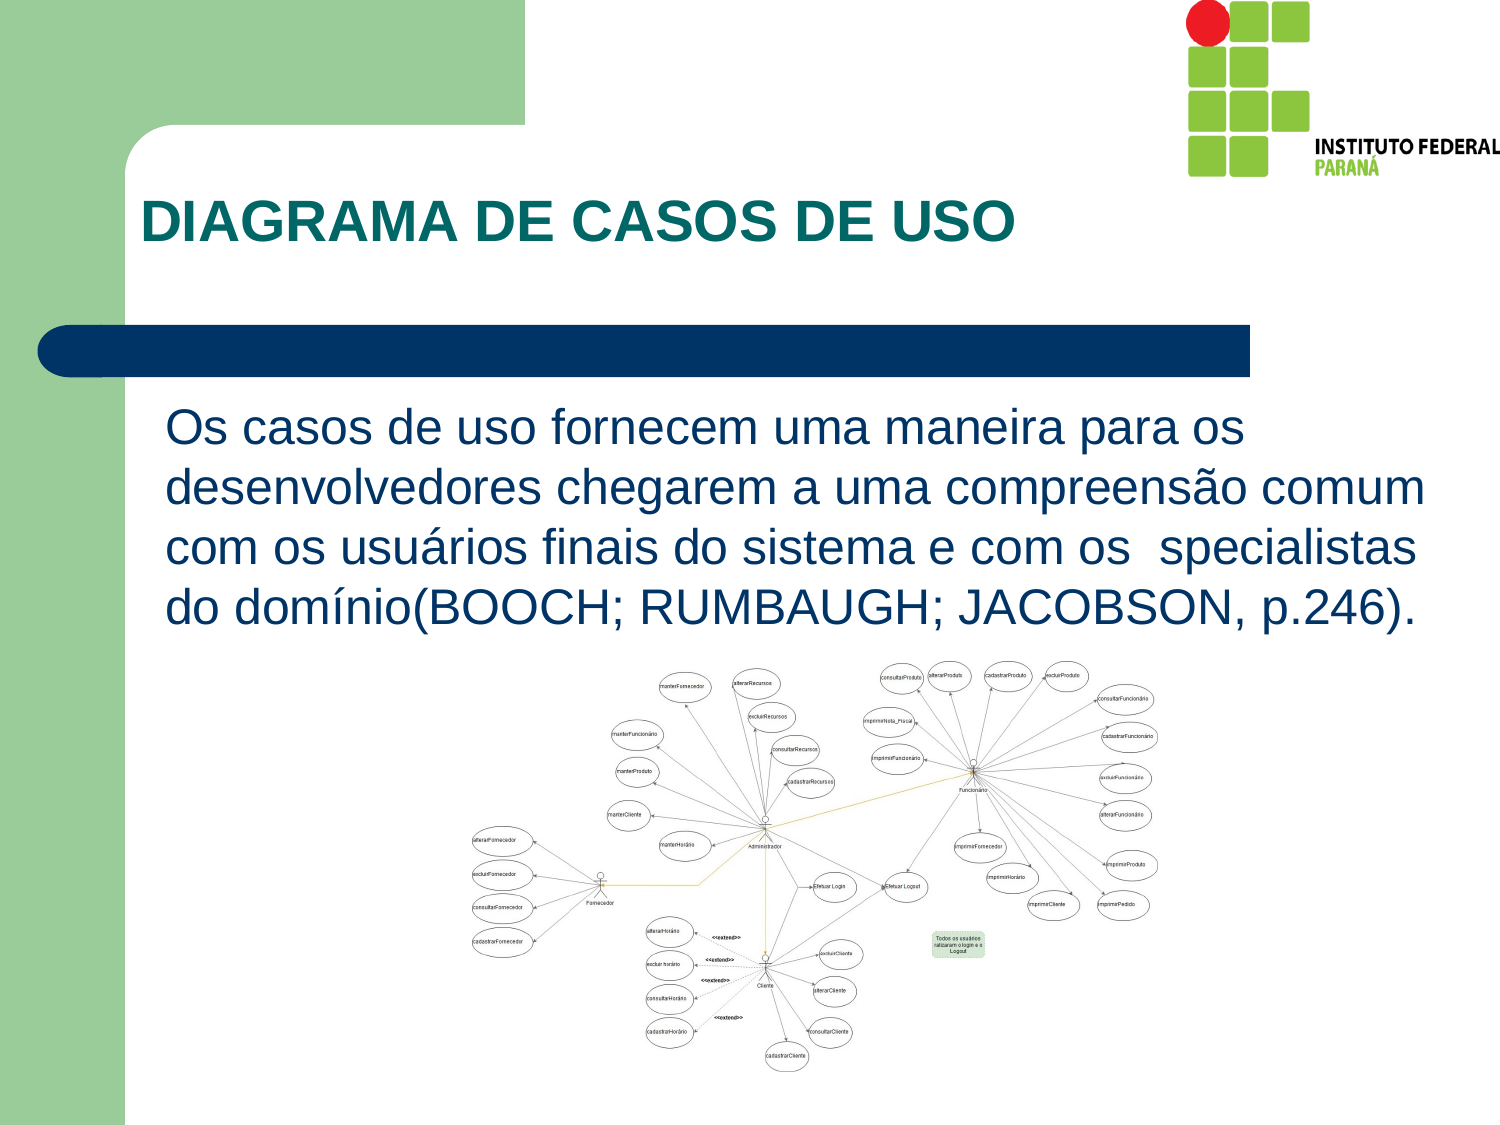

# DIAGRAMA DE CASOS DE USO
Os casos de uso fornecem uma maneira para os desenvolvedores chegarem a uma compreensão comum com os usuários finais do sistema e com os specialistas do domínio(BOOCH; RUMBAUGH; JACOBSON, p.246).